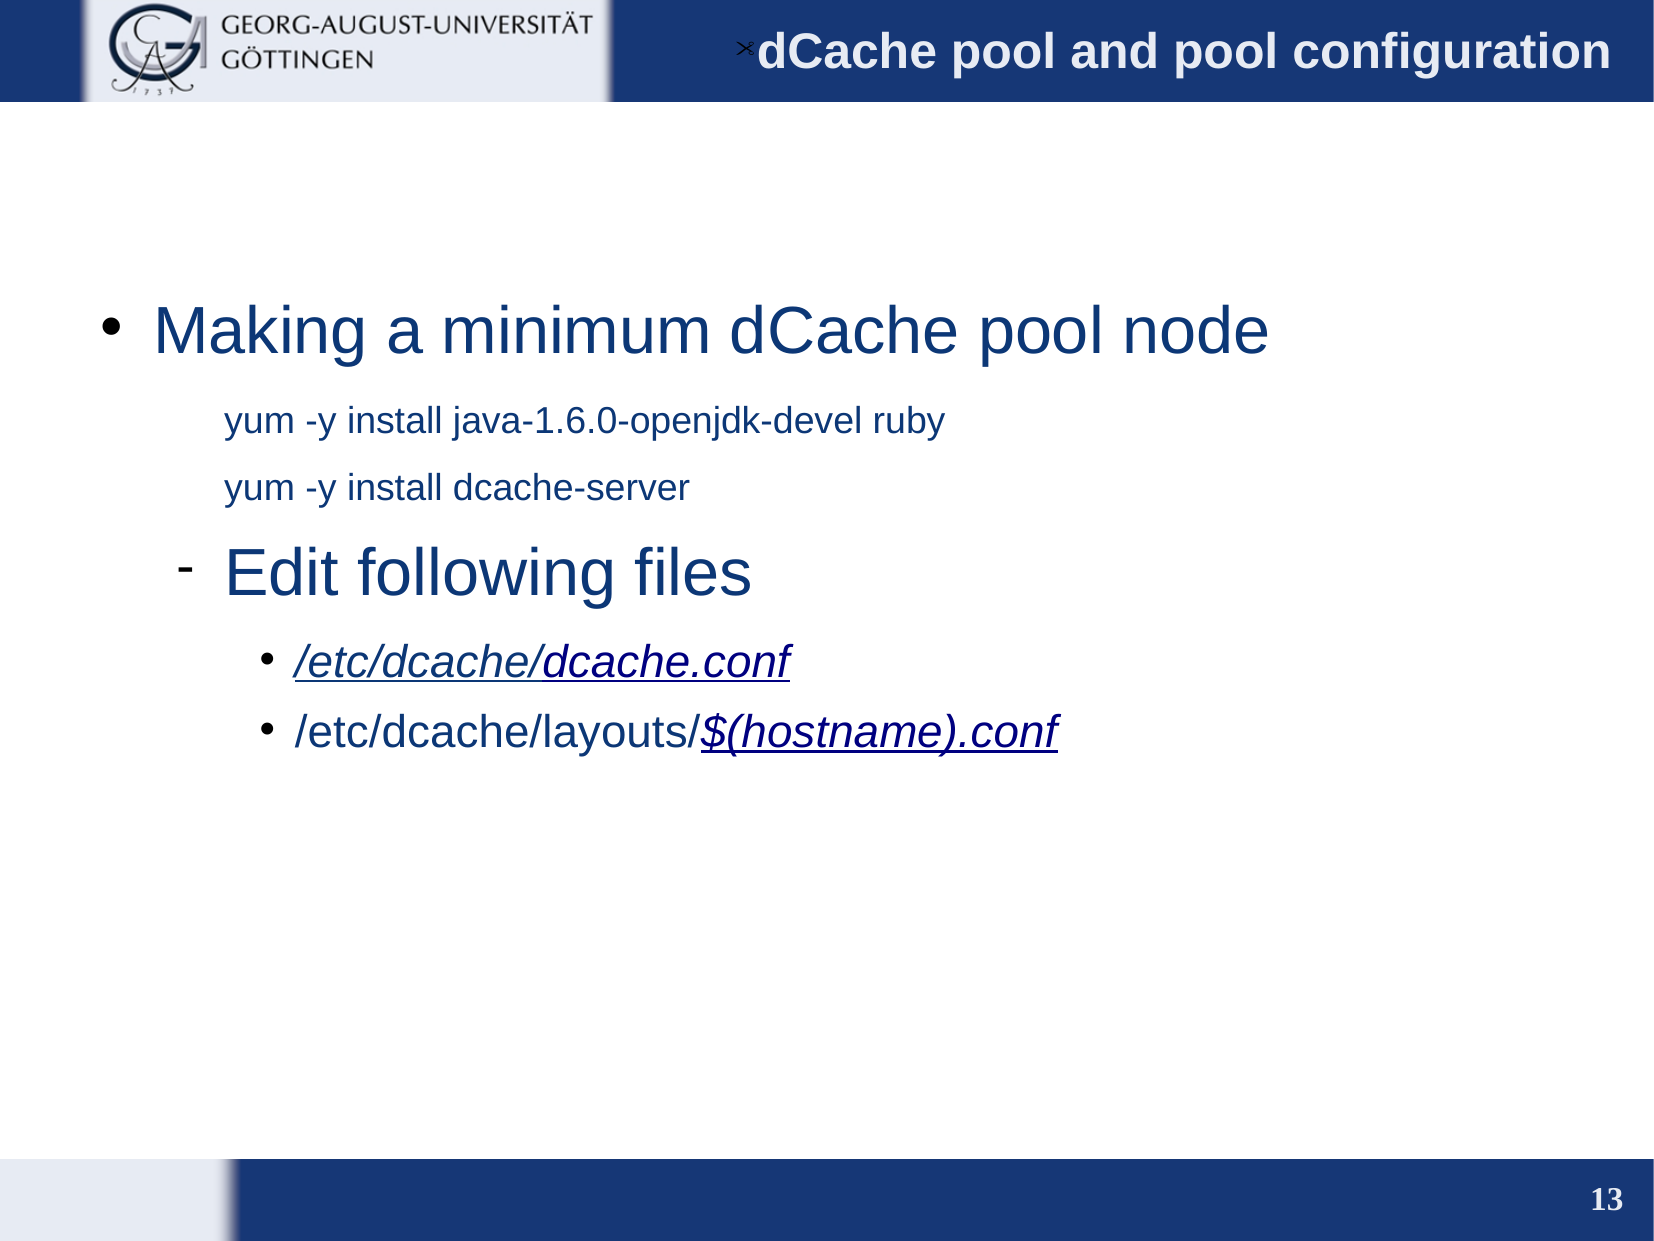

# dCache pool and pool configuration
Making a minimum dCache pool node
yum -y install java-1.6.0-openjdk-devel ruby
yum -y install dcache-server
Edit following files
/etc/dcache/dcache.conf
/etc/dcache/layouts/$(hostname).conf
dCache configuration in the WLCG T2
13